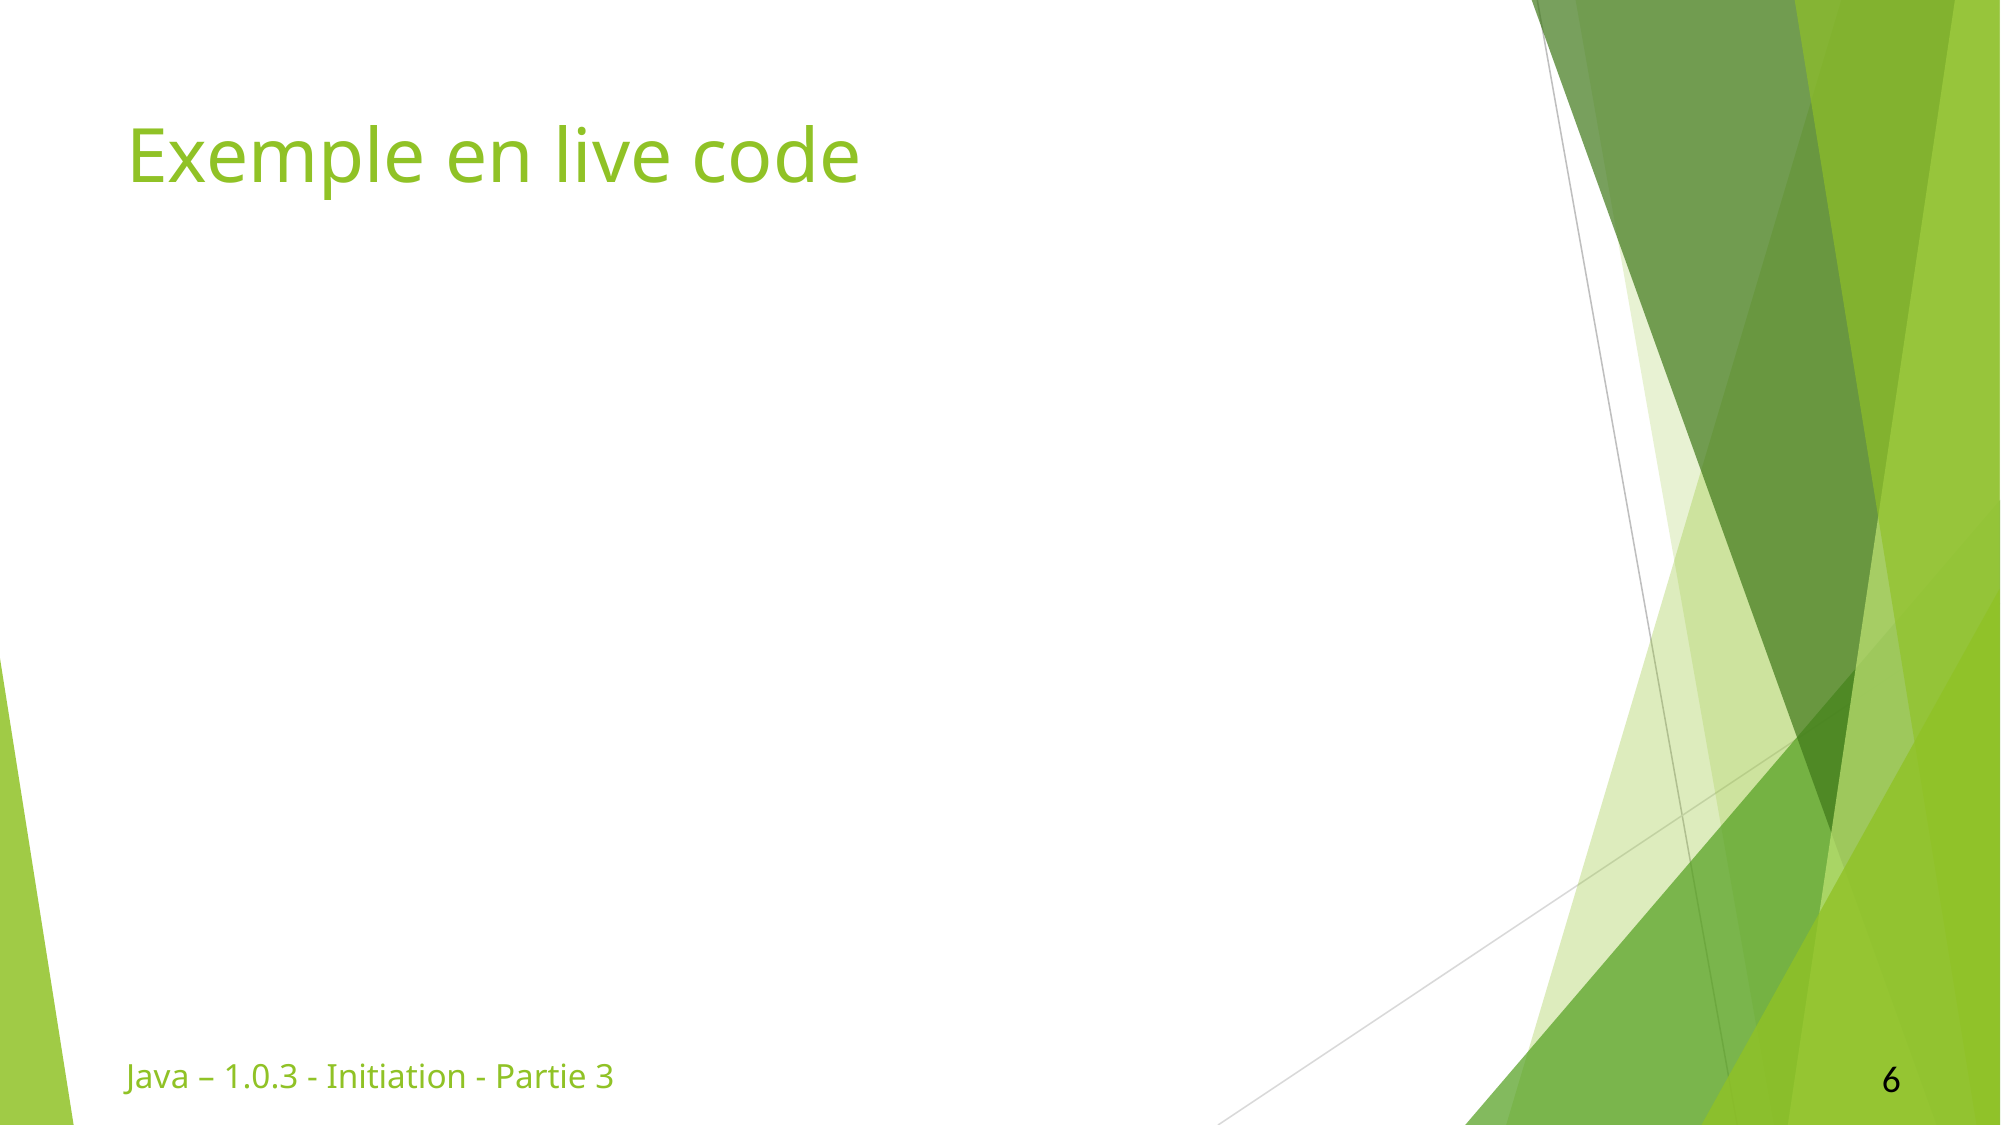

# Exemple en live code
Java – 1.0.3 - Initiation - Partie 3